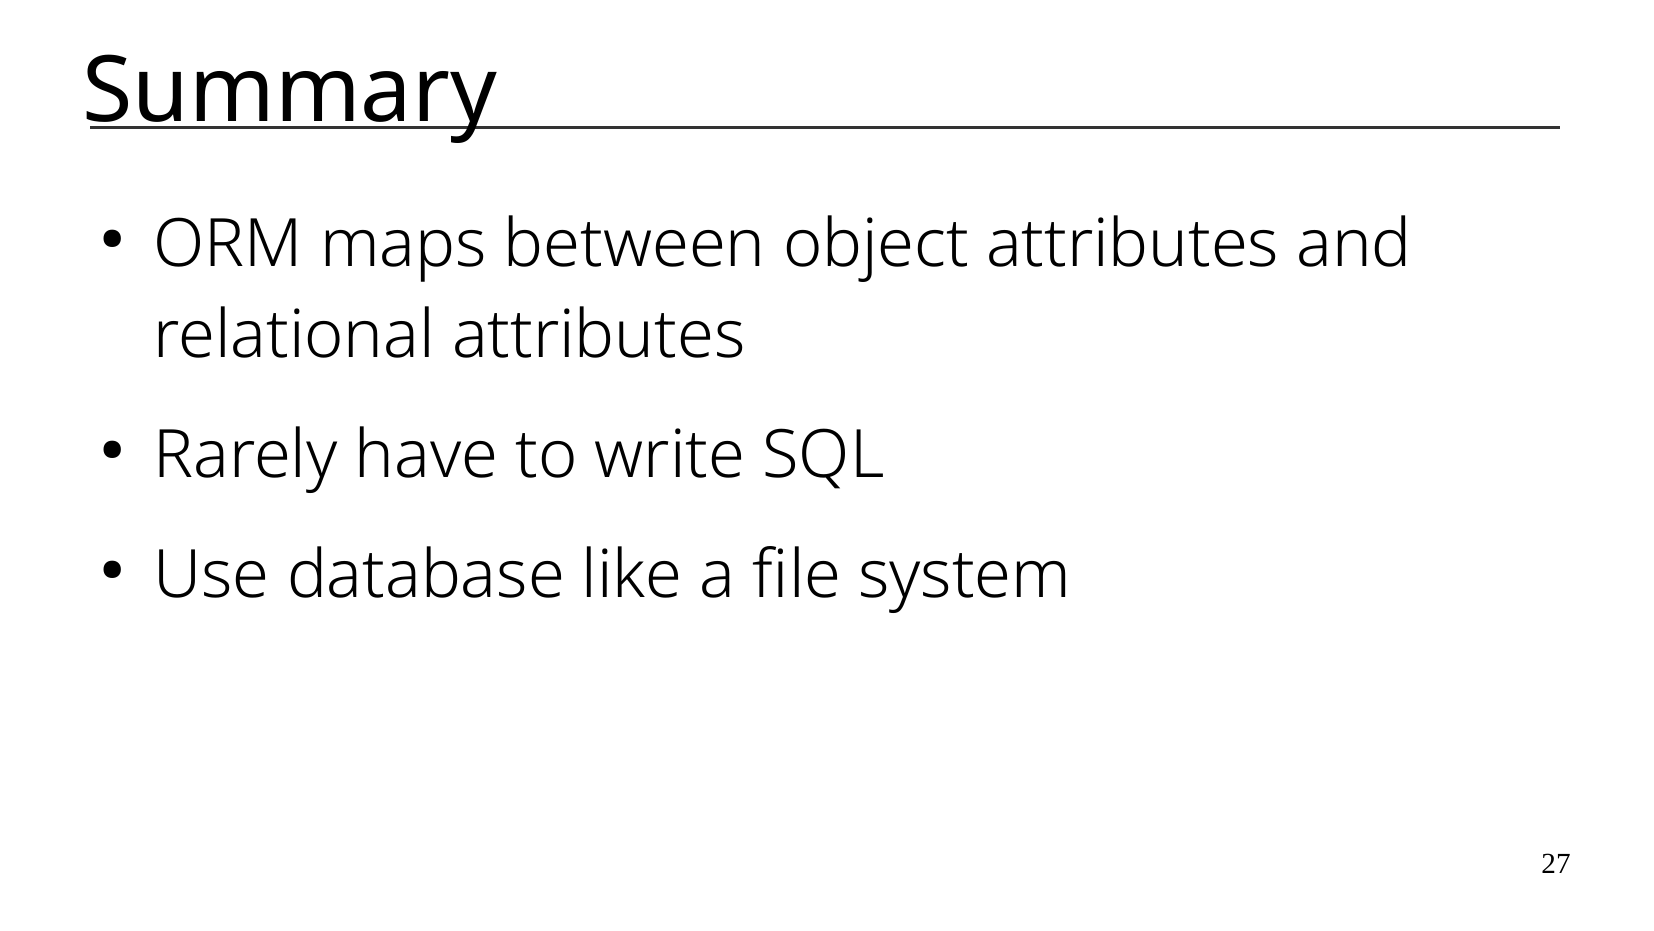

# Summary
ORM maps between object attributes and relational attributes
Rarely have to write SQL
Use database like a file system
27